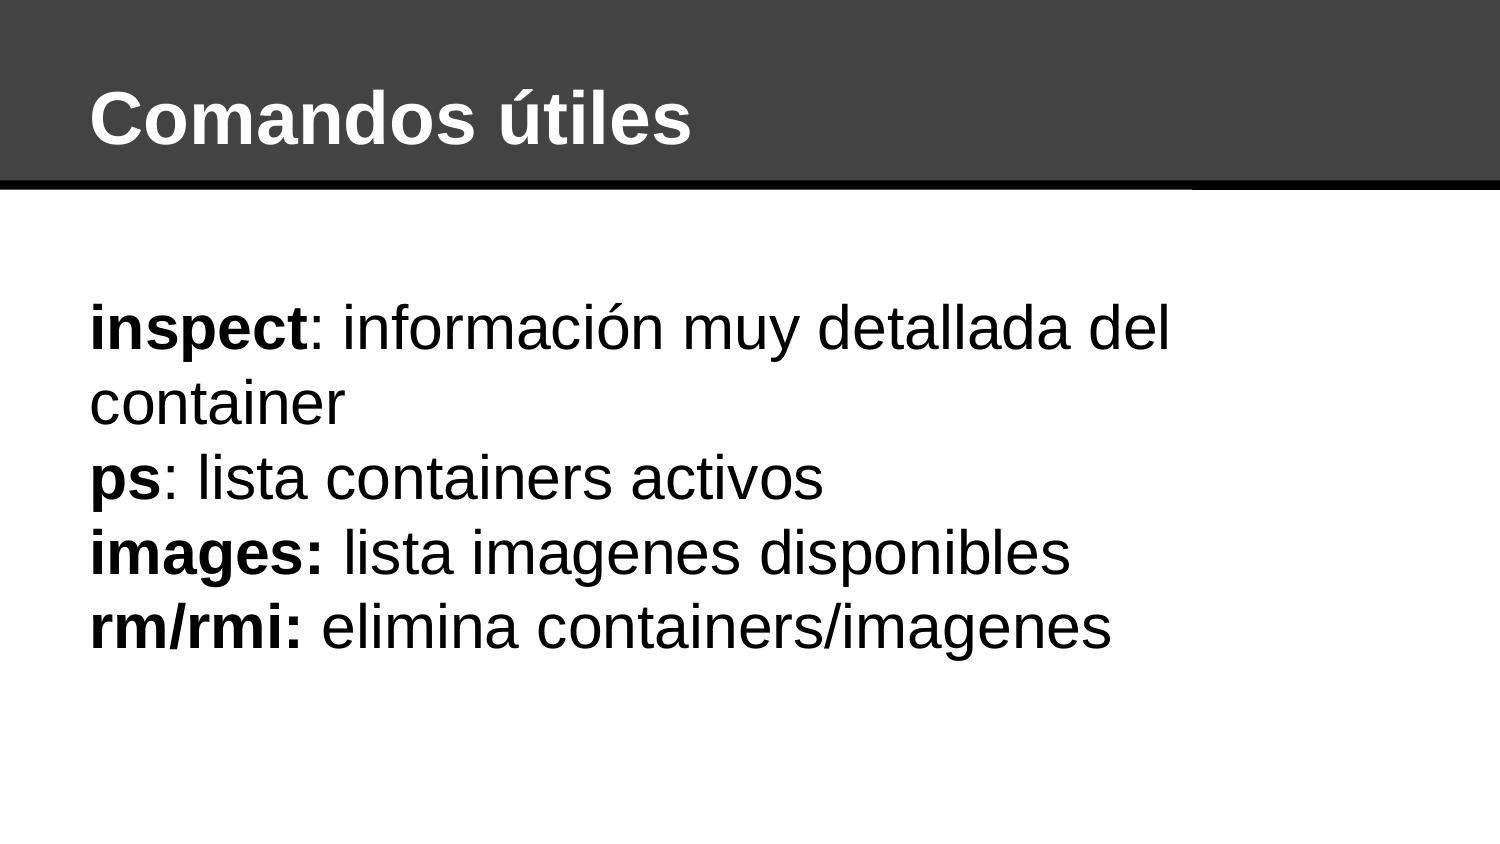

Comandos útiles
inspect: información muy detallada del container
ps: lista containers activos
images: lista imagenes disponibles
rm/rmi: elimina containers/imagenes